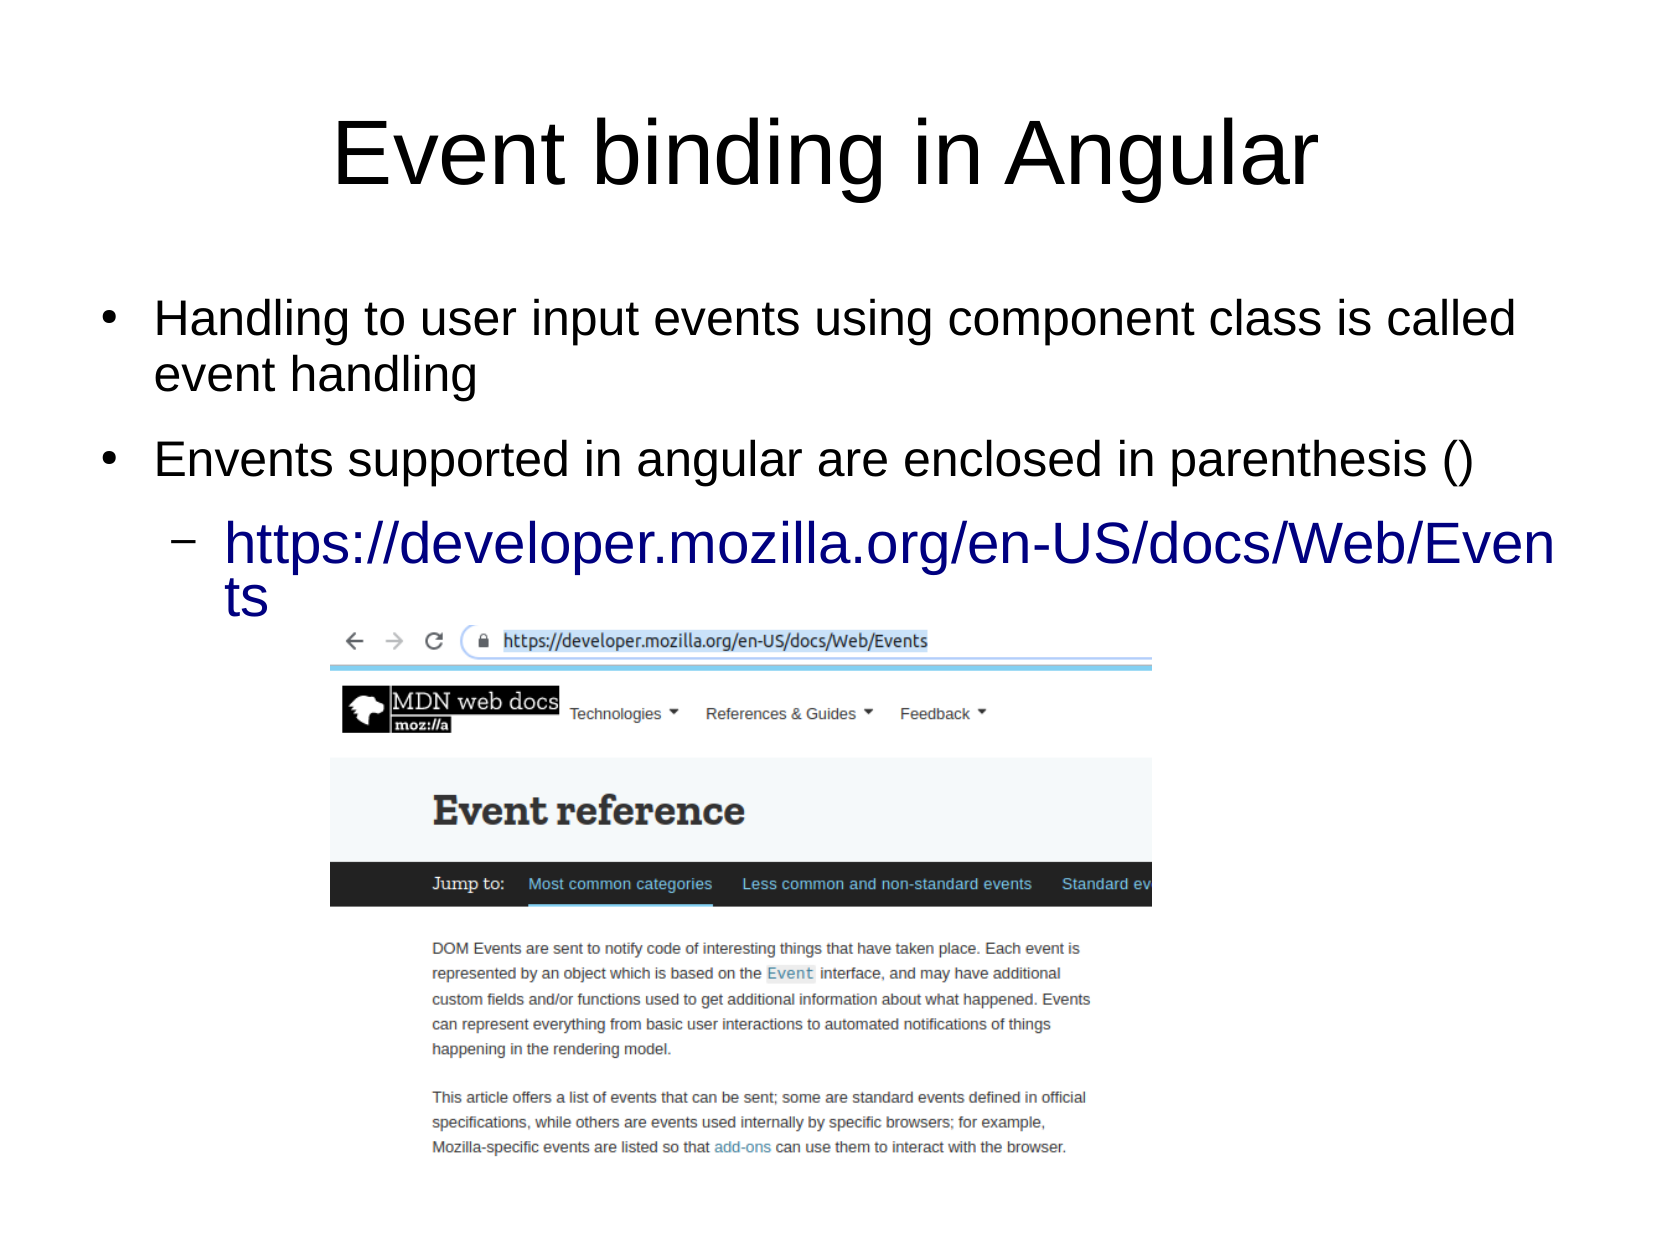

# Event binding in Angular
Handling to user input events using component class is called event handling
Envents supported in angular are enclosed in parenthesis ()
https://developer.mozilla.org/en-US/docs/Web/Events